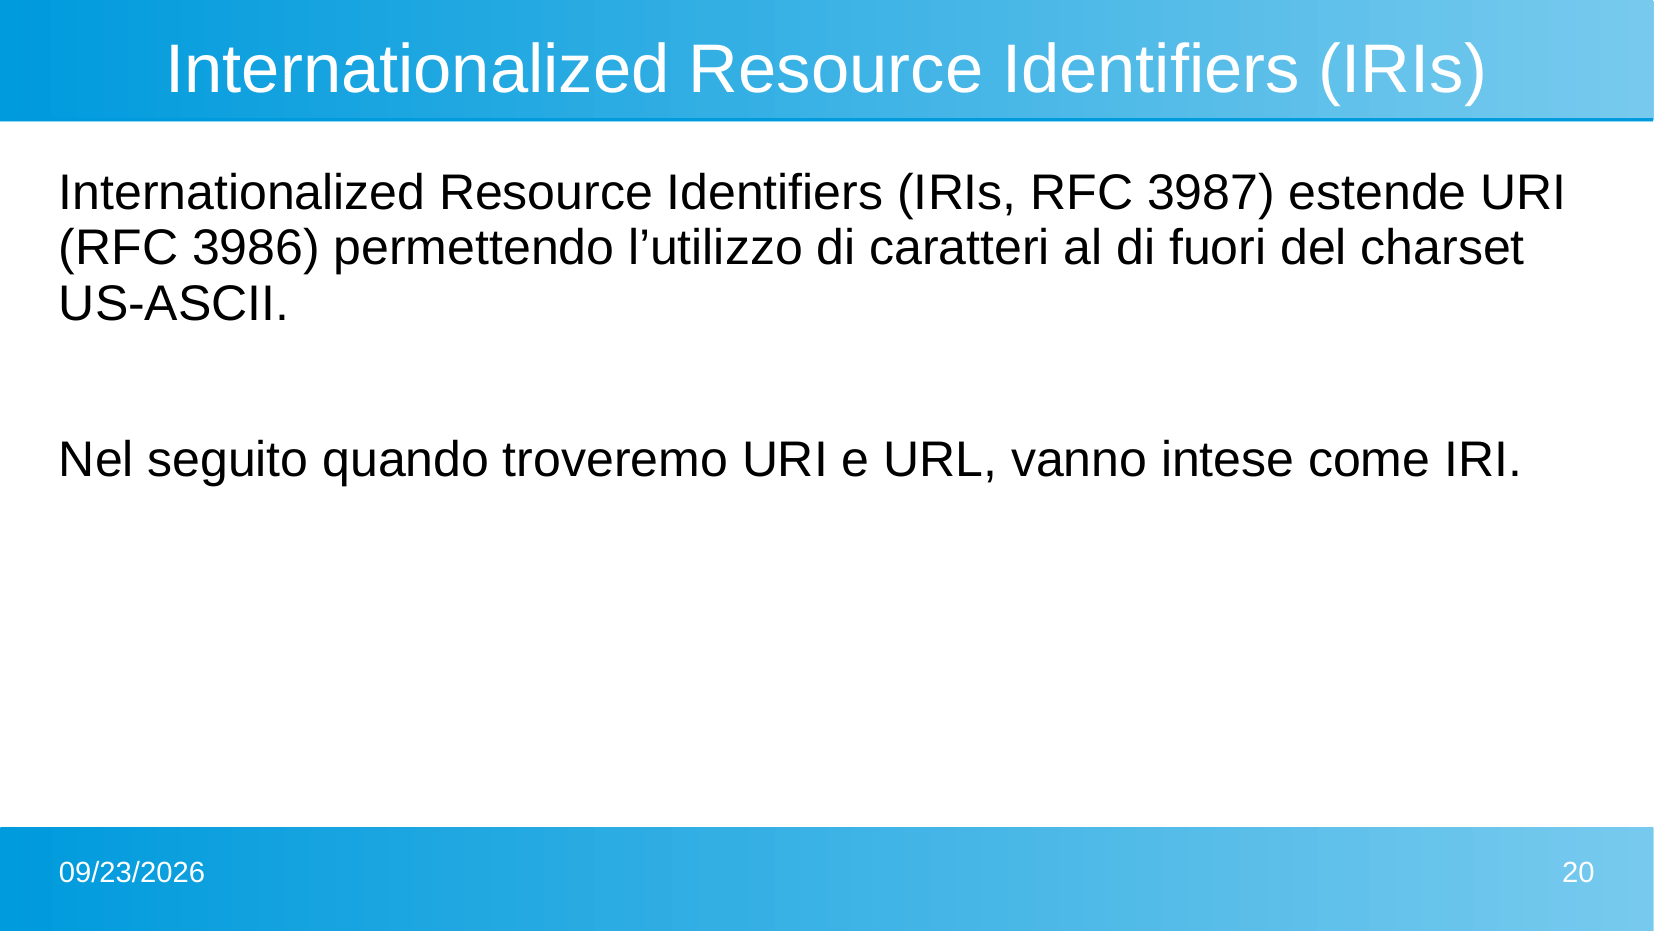

# Internationalized Resource Identifiers (IRIs)
Internationalized Resource Identifiers (IRIs, RFC 3987) estende URI (RFC 3986) permettendo l’utilizzo di caratteri al di fuori del charset US-ASCII.
Nel seguito quando troveremo URI e URL, vanno intese come IRI.
20